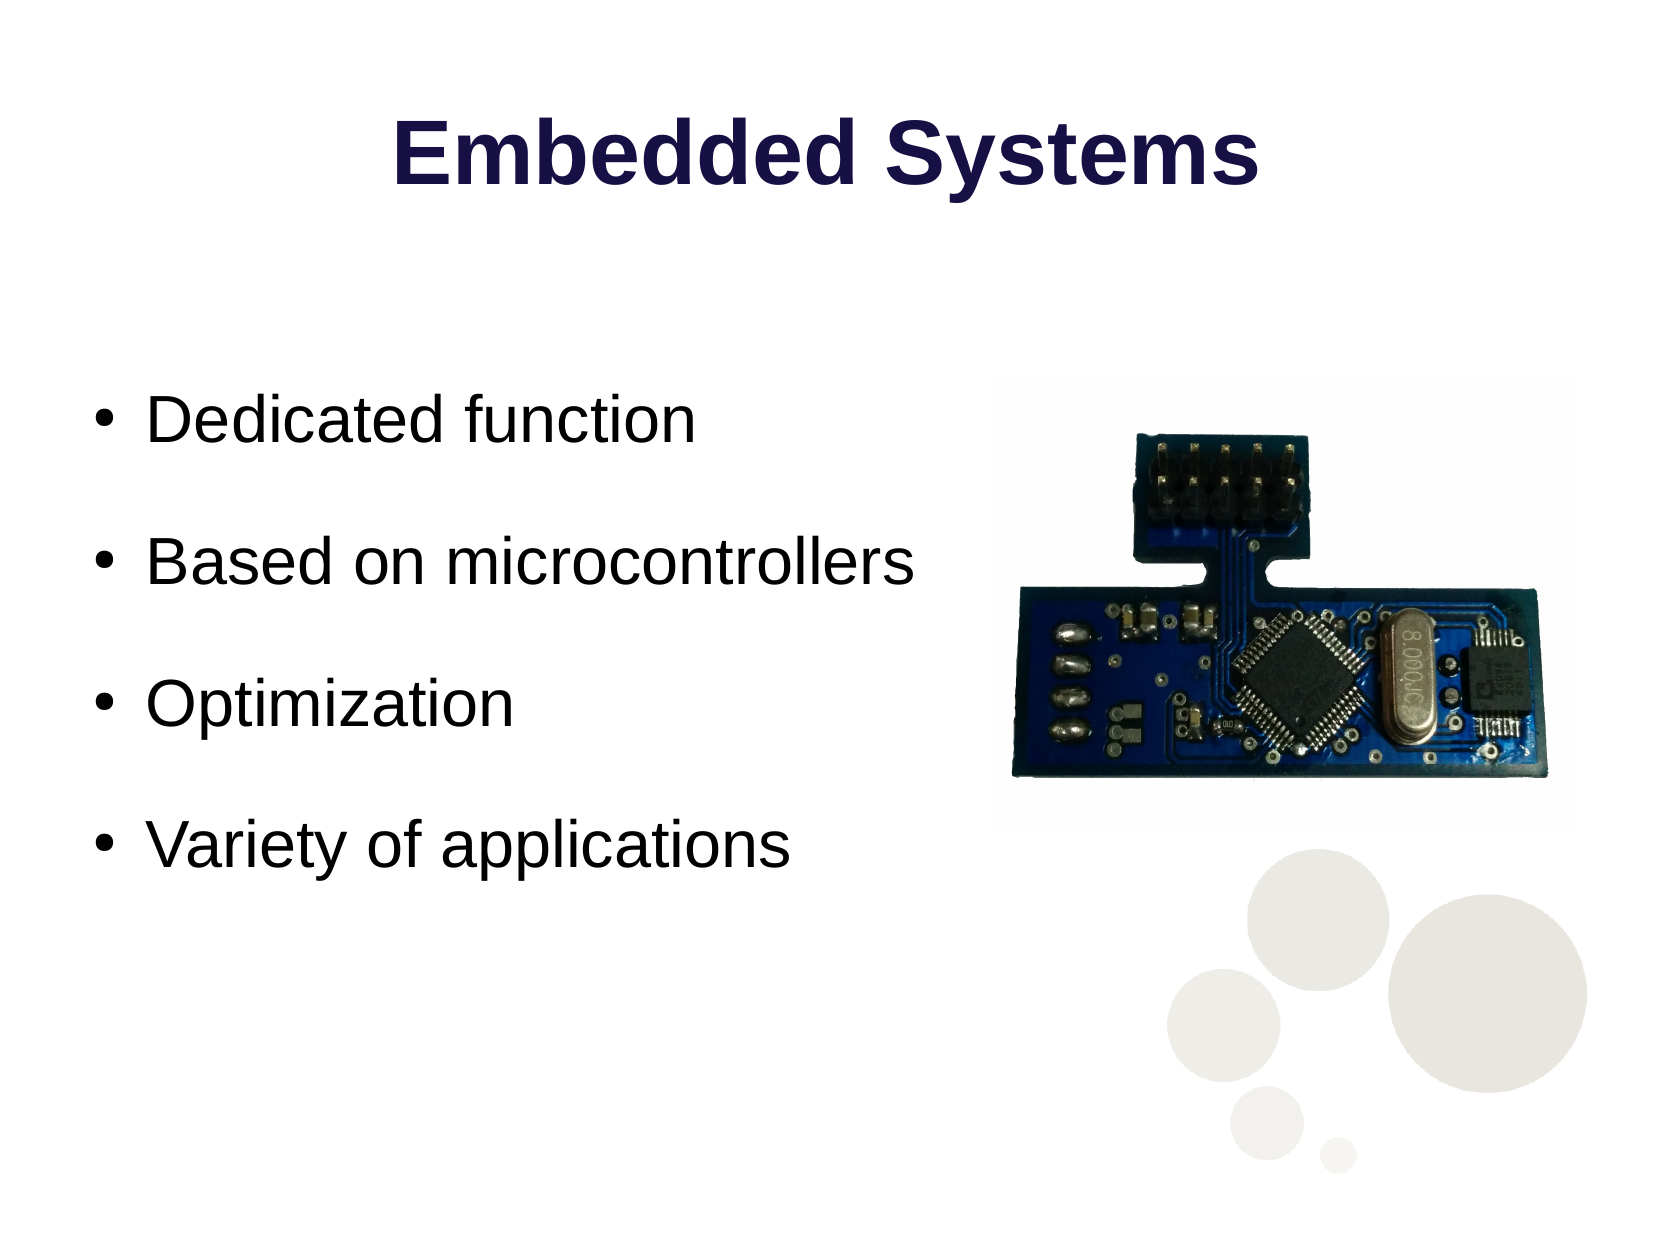

# Embedded Systems
Dedicated function
Based on microcontrollers
Optimization
Variety of applications